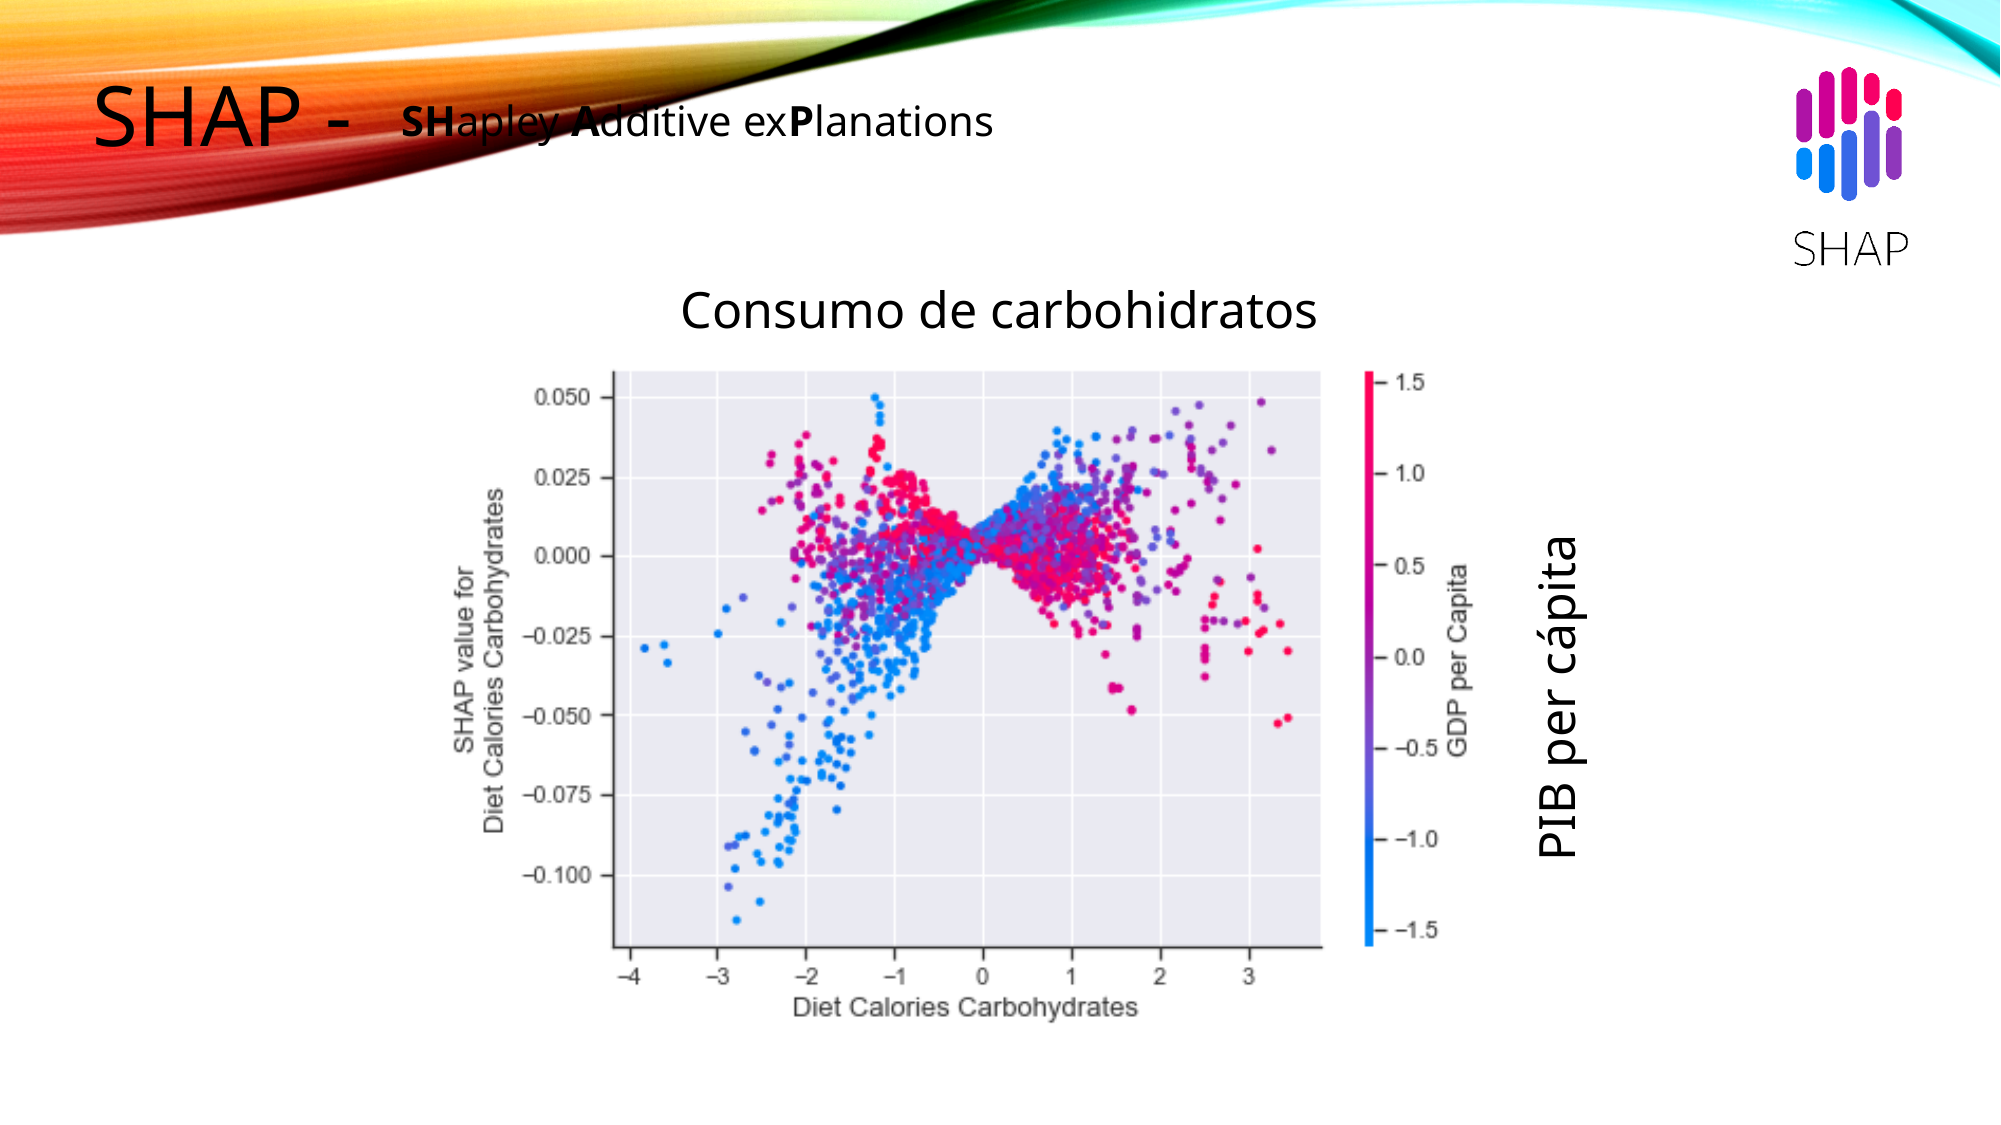

# Shap -
SHapley Additive exPlanations
Consumo de carbohidratos
PIB per cápita